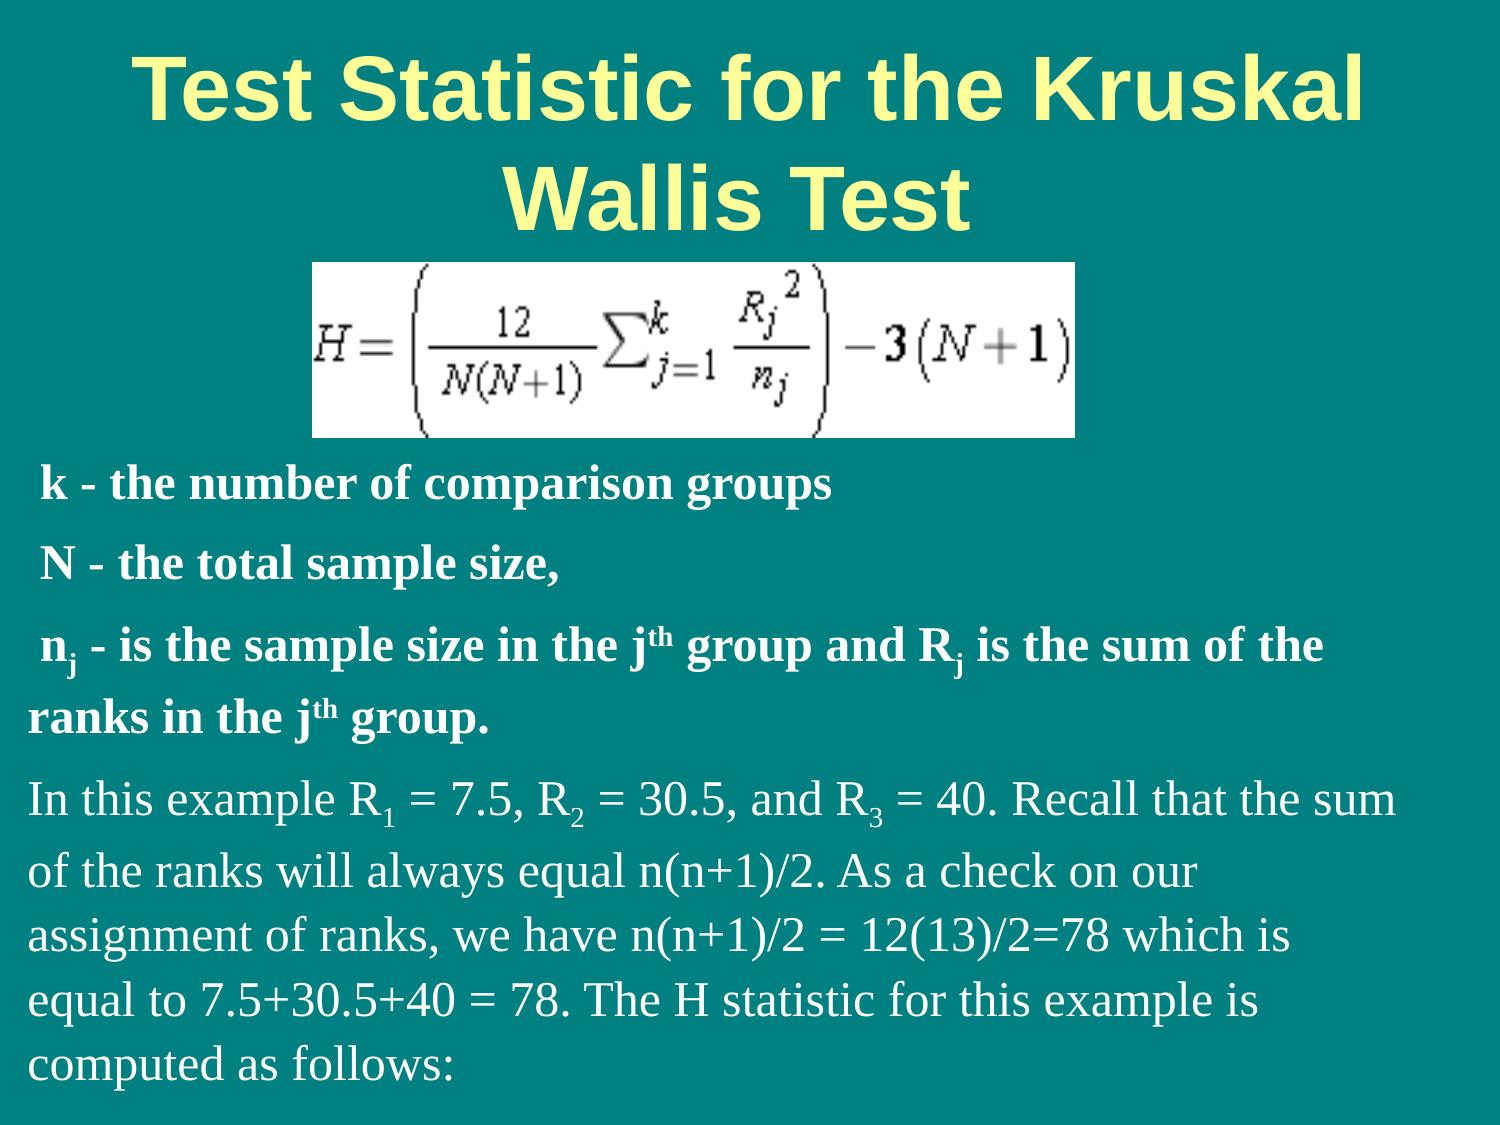

# Test Statistic for the Kruskal Wallis Test
 k - the number of comparison groups
 N - the total sample size,
 nj - is the sample size in the jth group and Rj is the sum of the ranks in the jth group.
In this example R1 = 7.5, R2 = 30.5, and R3 = 40. Recall that the sum of the ranks will always equal n(n+1)/2. As a check on our assignment of ranks, we have n(n+1)/2 = 12(13)/2=78 which is equal to 7.5+30.5+40 = 78. The H statistic for this example is computed as follows: